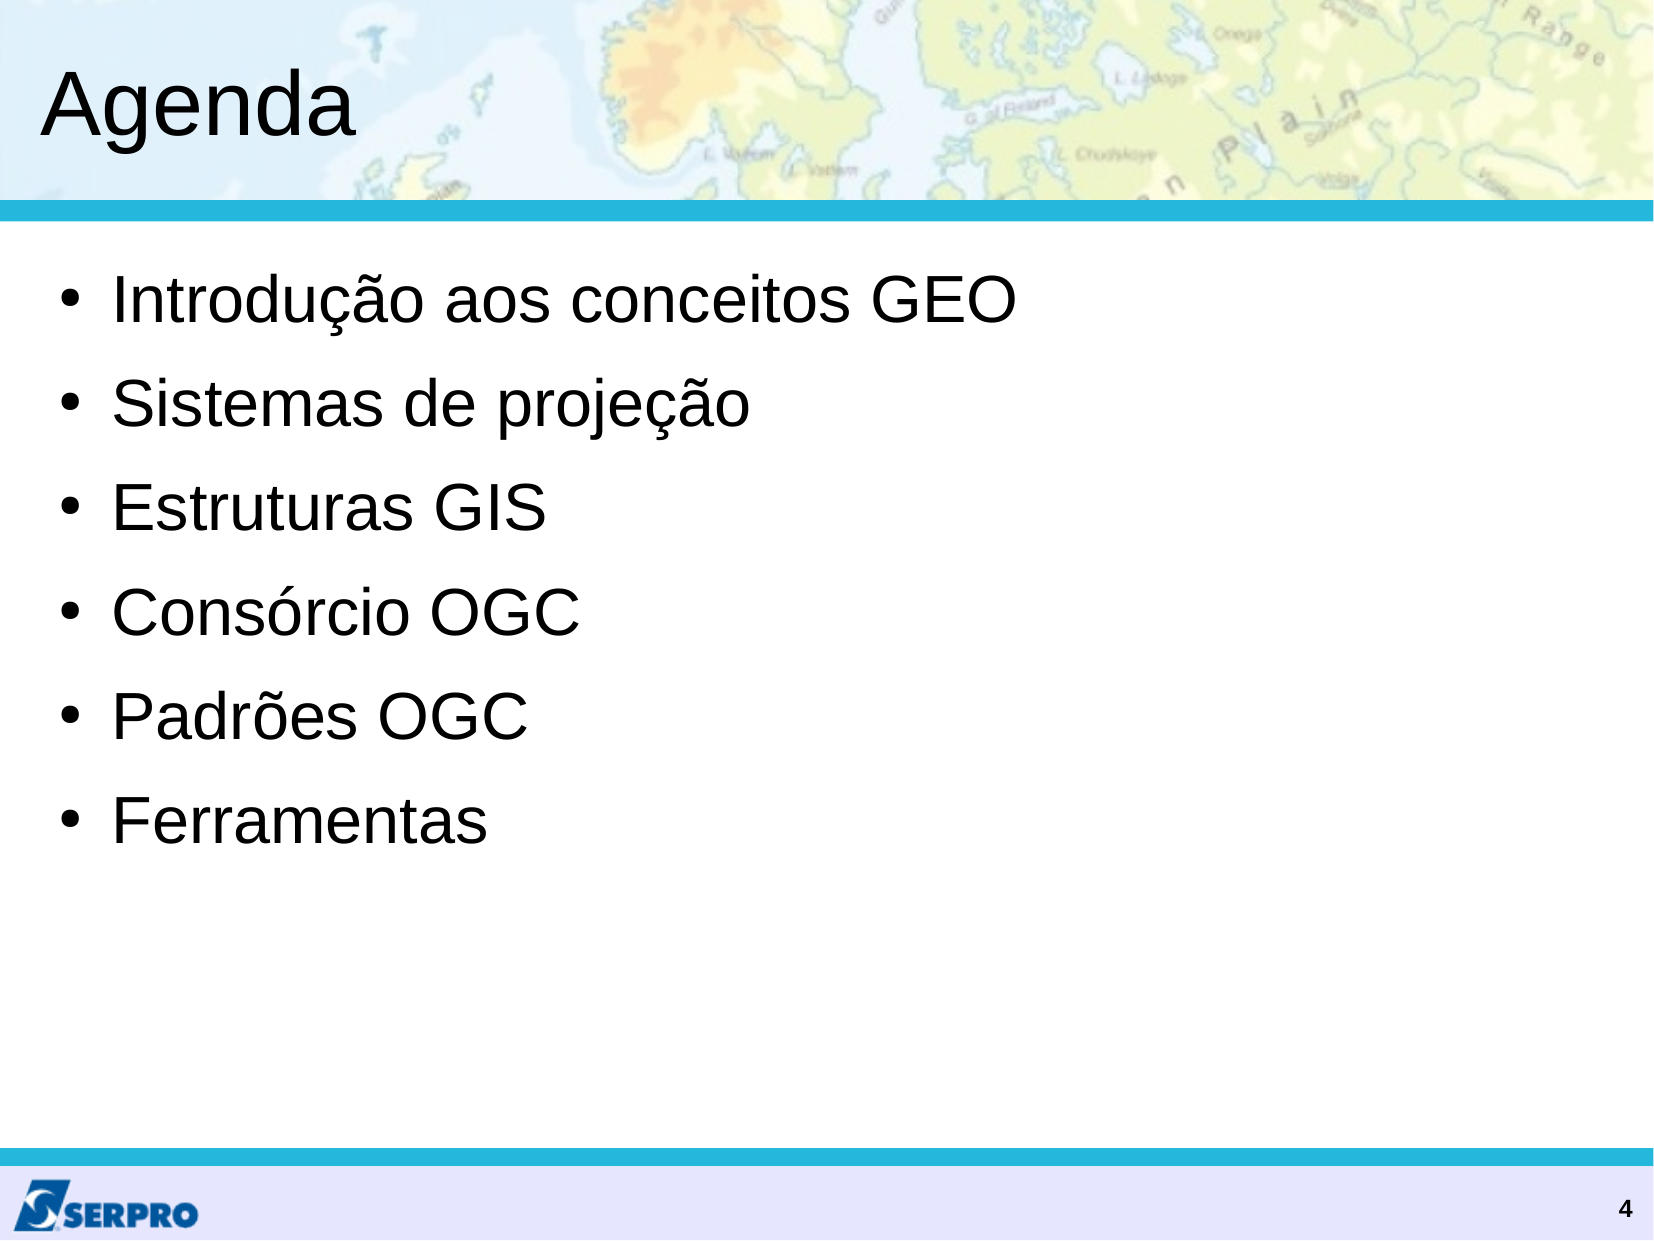

# Agenda
Introdução aos conceitos GEO
Sistemas de projeção
Estruturas GIS
Consórcio OGC
Padrões OGC
Ferramentas
4